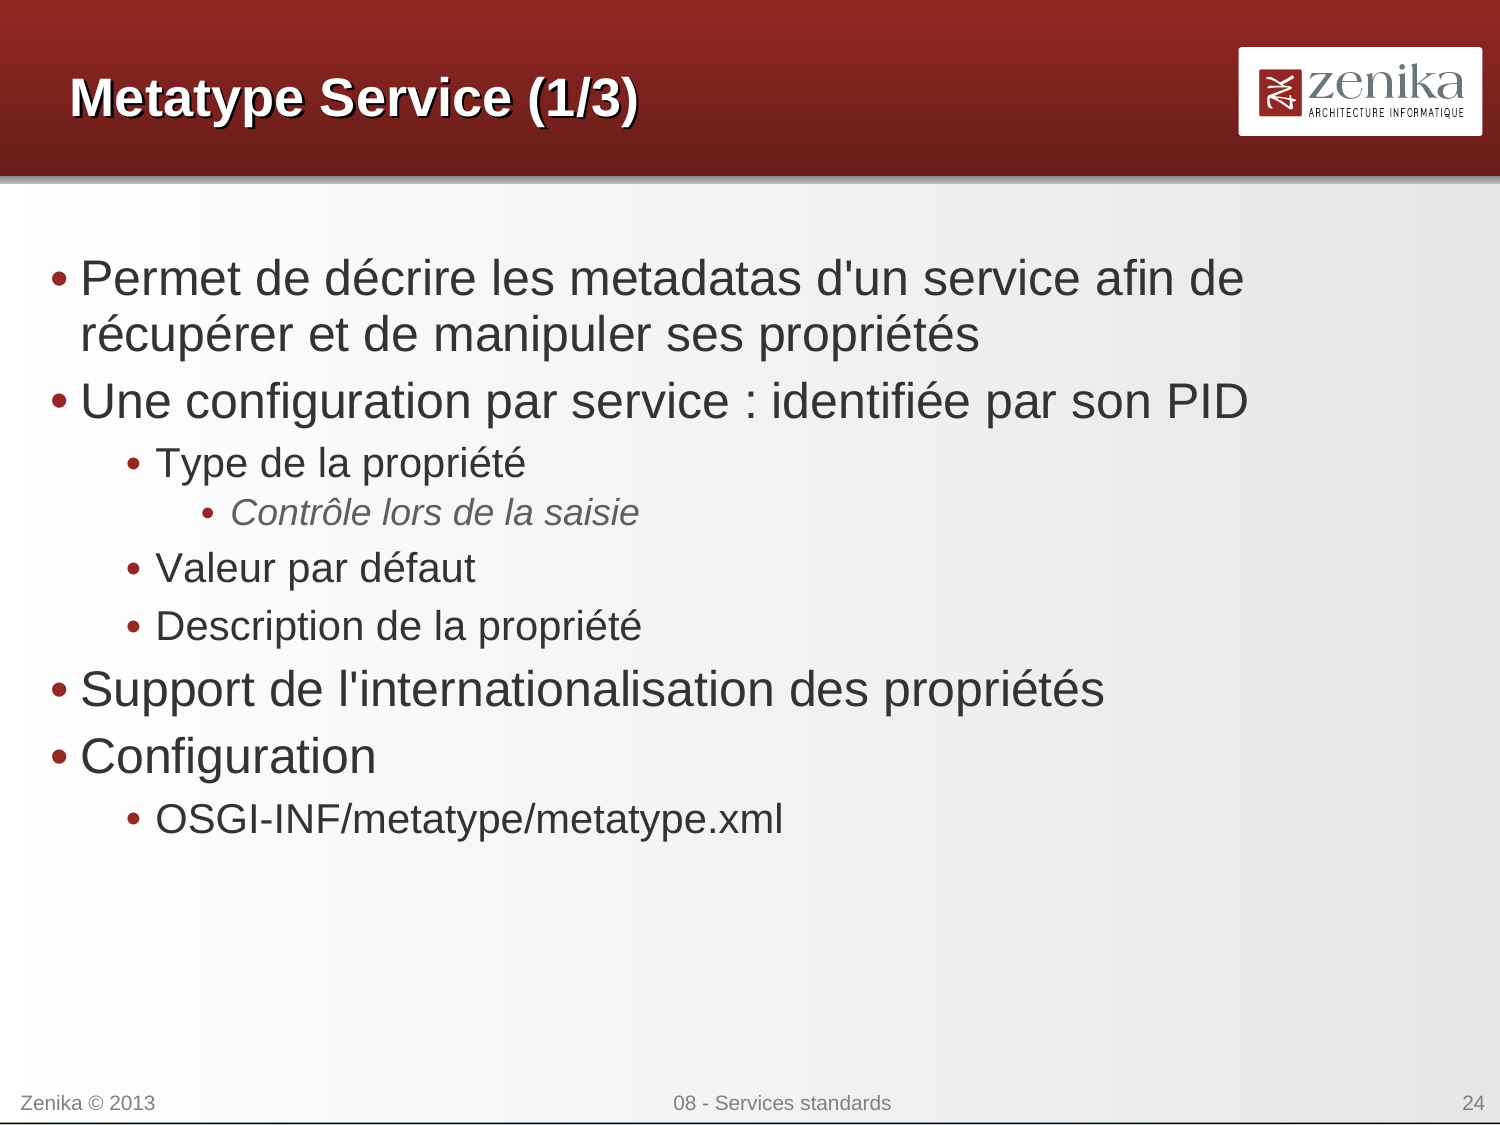

# Metatype Service (1/3)
Permet de décrire les metadatas d'un service afin de récupérer et de manipuler ses propriétés
Une configuration par service : identifiée par son PID
Type de la propriété
Contrôle lors de la saisie
Valeur par défaut
Description de la propriété
Support de l'internationalisation des propriétés
Configuration
OSGI-INF/metatype/metatype.xml